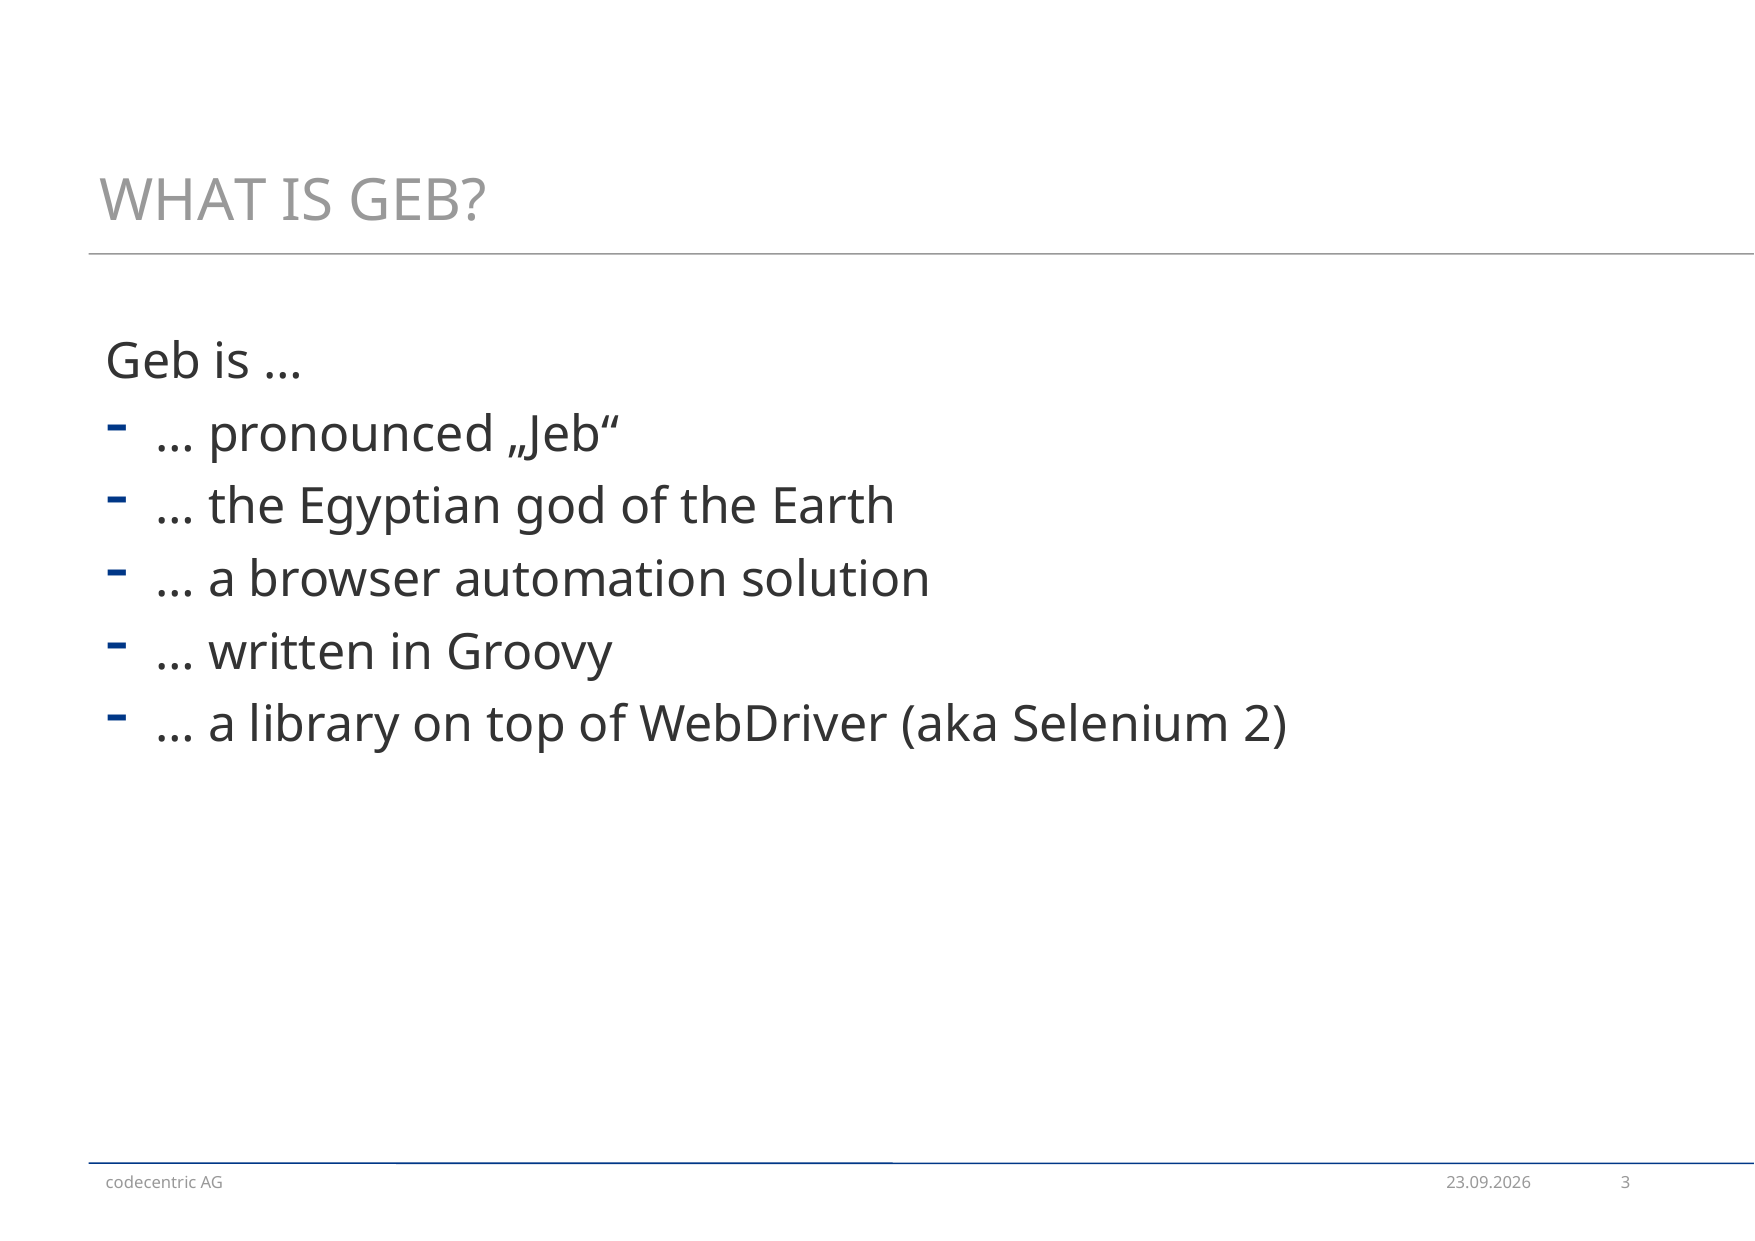

What is GEB?
# Geb is …
… pronounced „Jeb“
… the Egyptian god of the Earth
… a browser automation solution
… written in Groovy
… a library on top of WebDriver (aka Selenium 2)
3